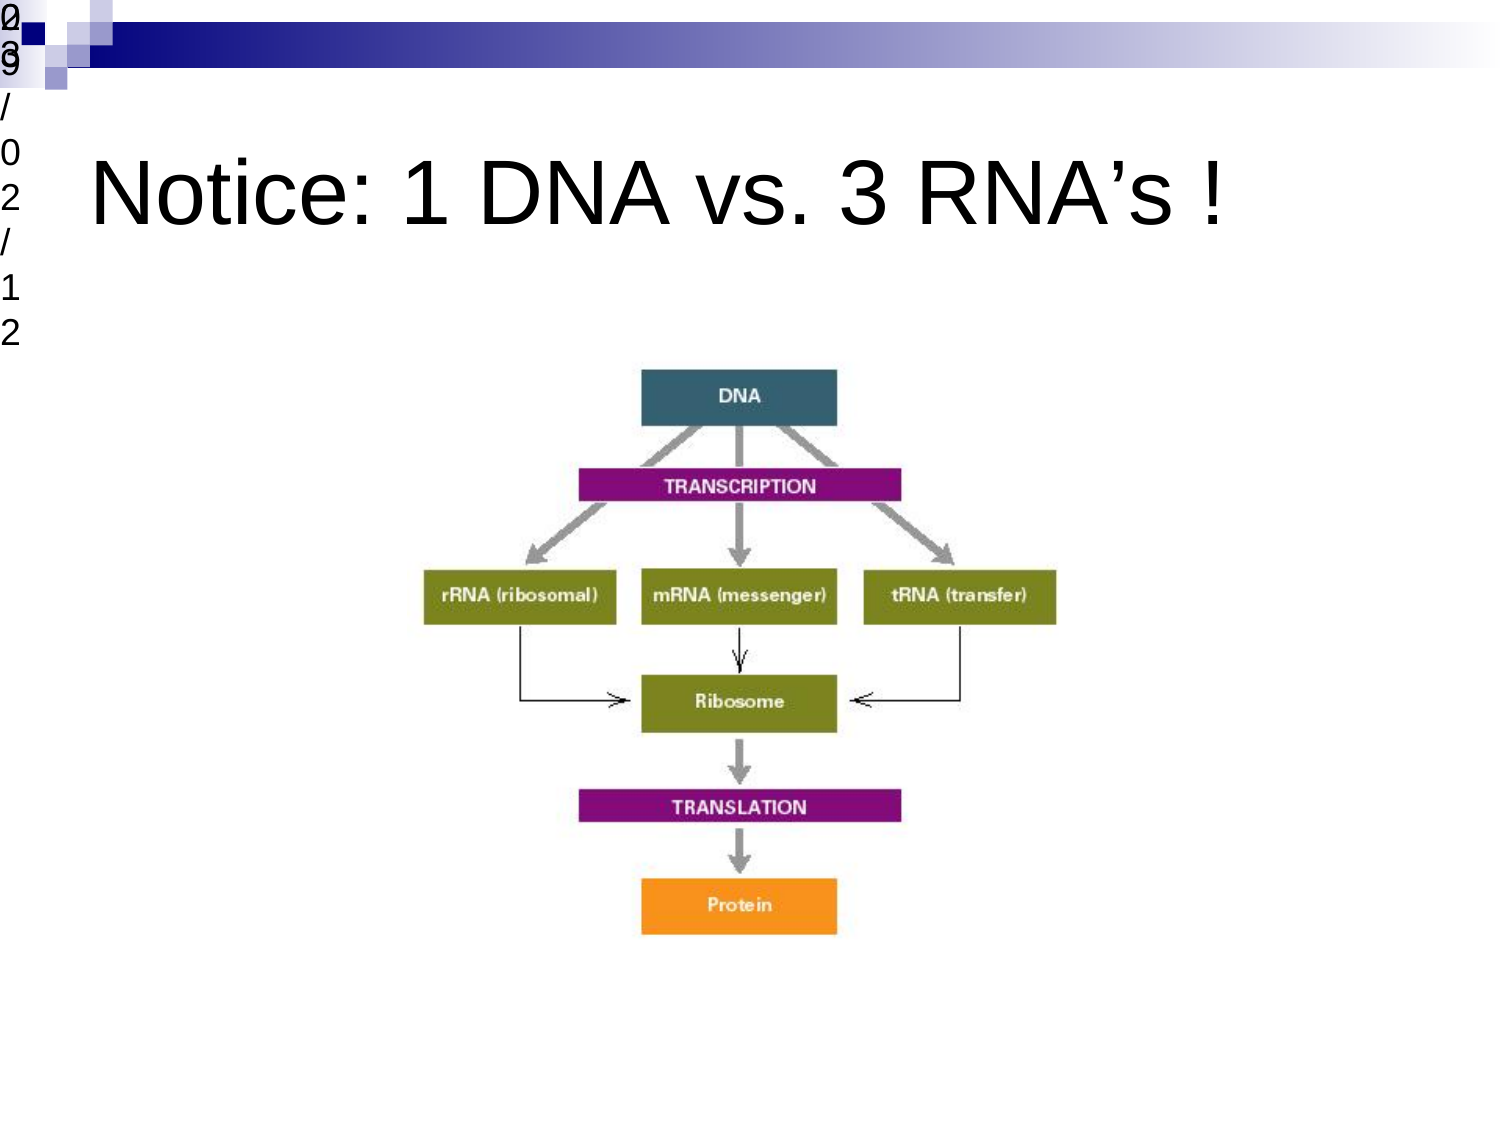

09/02/12
# Notice: 1 DNA vs. 3 RNA’s !